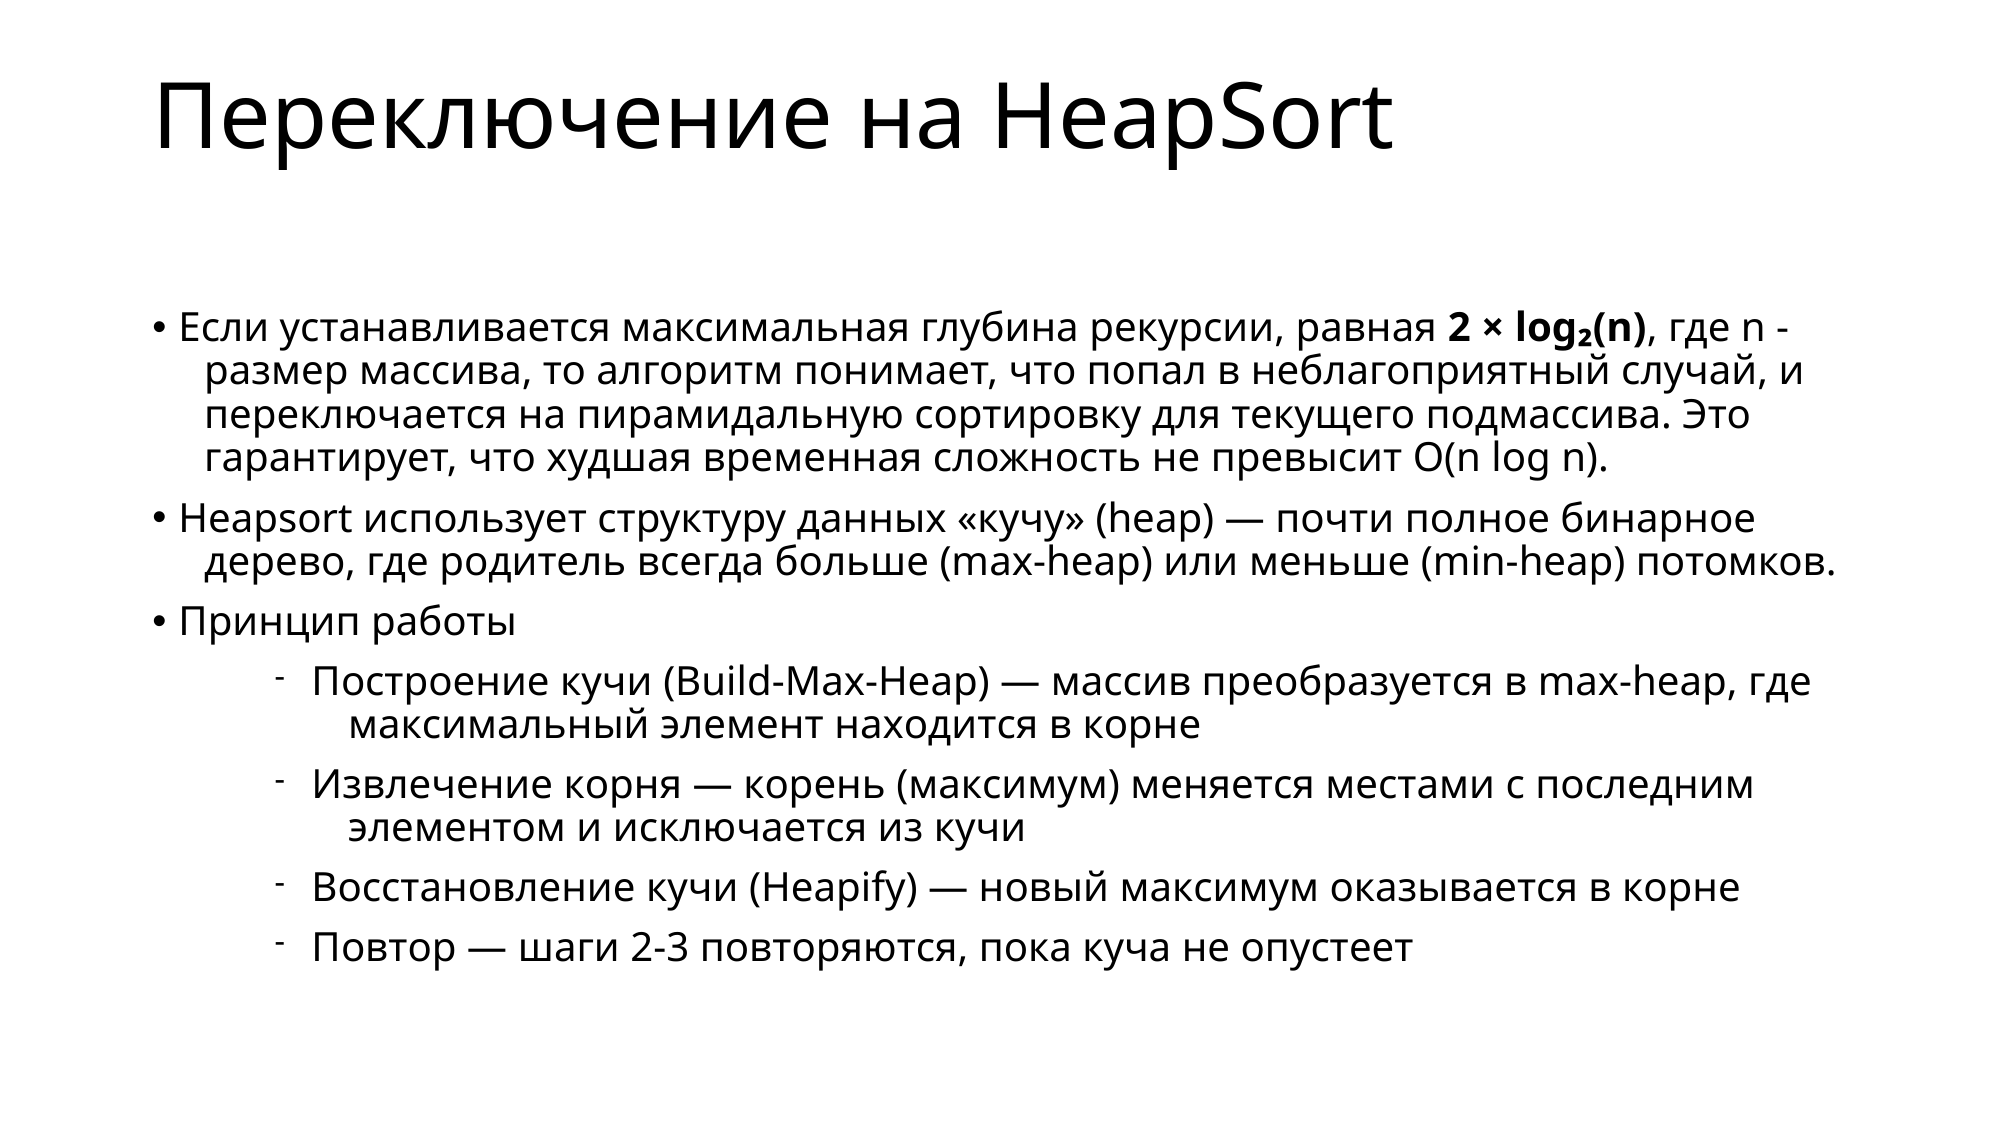

# Переключение на HeapSort
Если устанавливается максимальная глубина рекурсии, равная 2 × log₂(n), где n - размер массива, то алгоритм понимает, что попал в неблагоприятный случай, и переключается на пирамидальную сортировку для текущего подмассива. Это гарантирует, что худшая временная сложность не превысит O(n log n).
Heapsort использует структуру данных «кучу» (heap) — почти полное бинарное дерево, где родитель всегда больше (max-heap) или меньше (min-heap) потомков.​
Принцип работы
Построение кучи (Build-Max-Heap) — массив преобразуется в max-heap, где максимальный элемент находится в корне​
Извлечение корня — корень (максимум) меняется местами с последним элементом и исключается из кучи​
Восстановление кучи (Heapify) — новый максимум оказывается в корне​
Повтор — шаги 2-3 повторяются, пока куча не опустеет